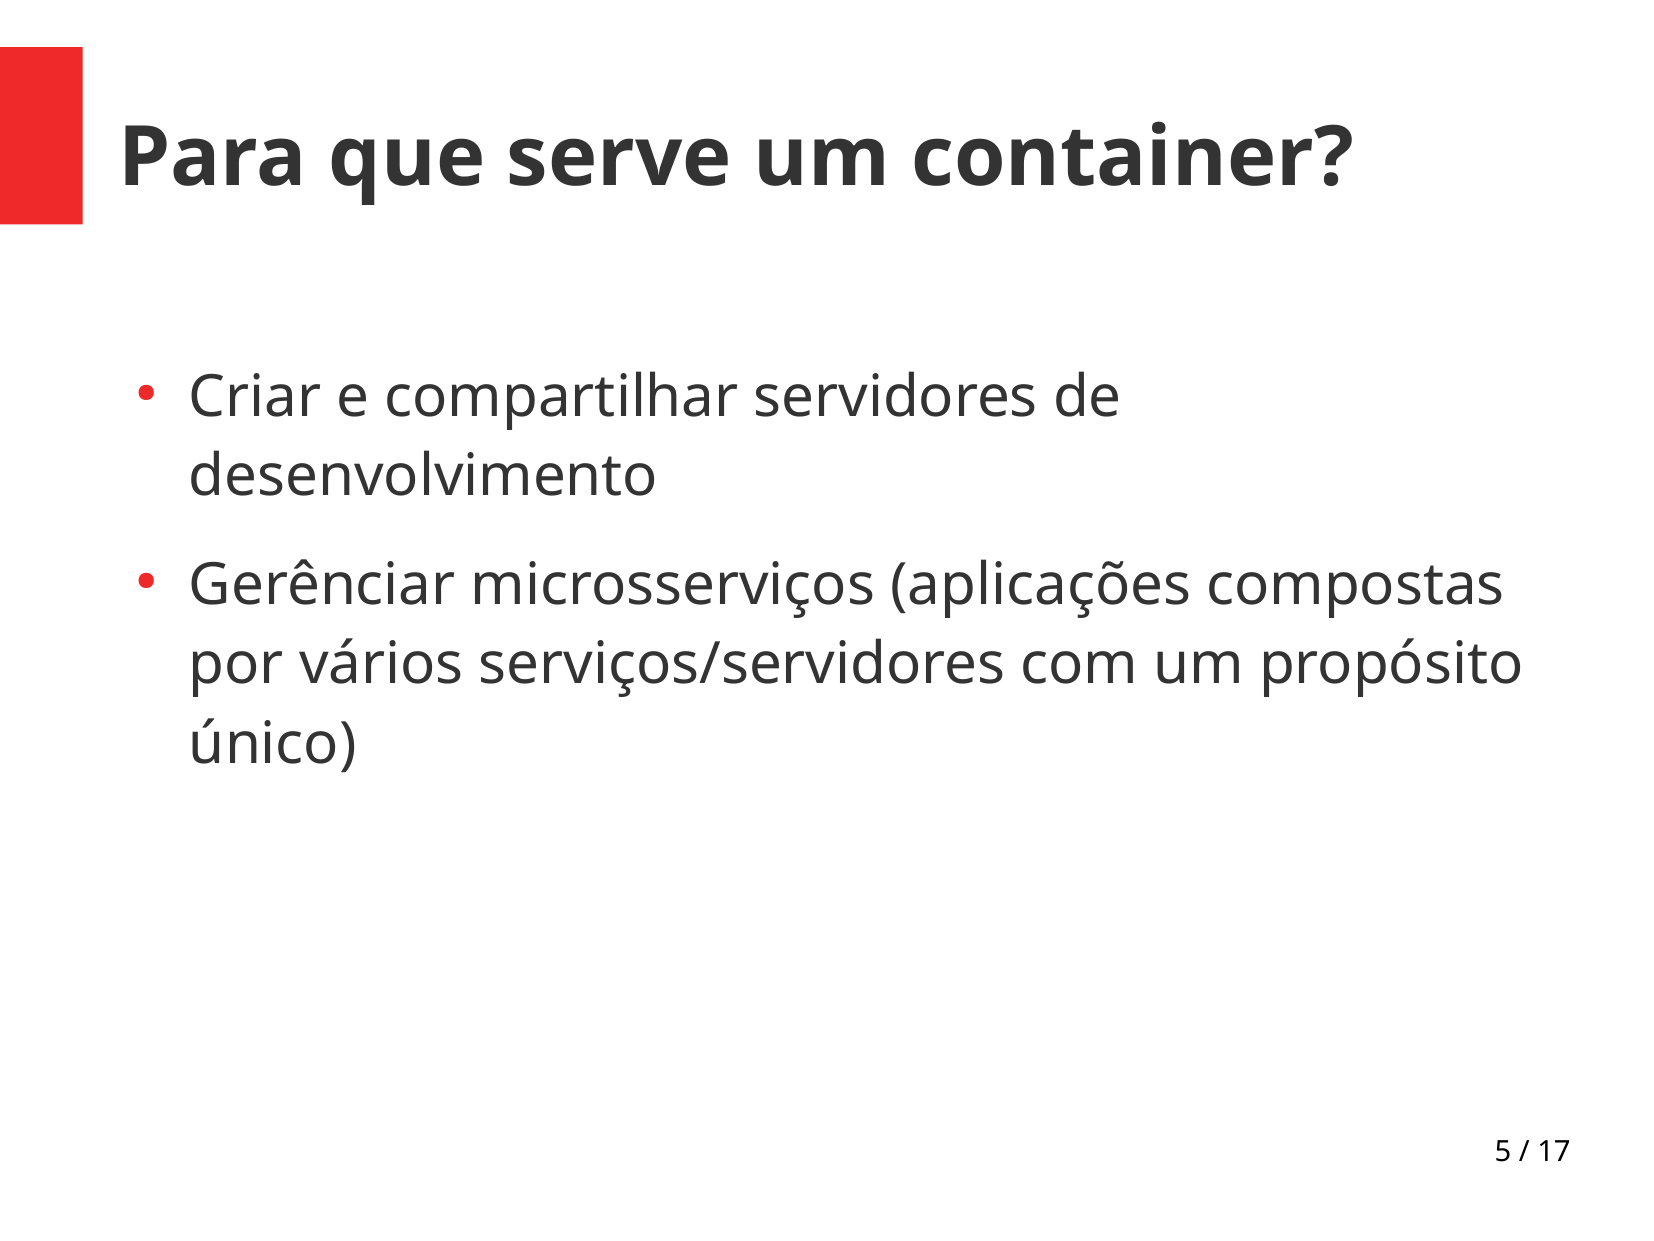

# Para que serve um container?
Criar e compartilhar servidores de desenvolvimento
Gerênciar microsserviços (aplicações compostas por vários serviços/servidores com um propósito único)
5